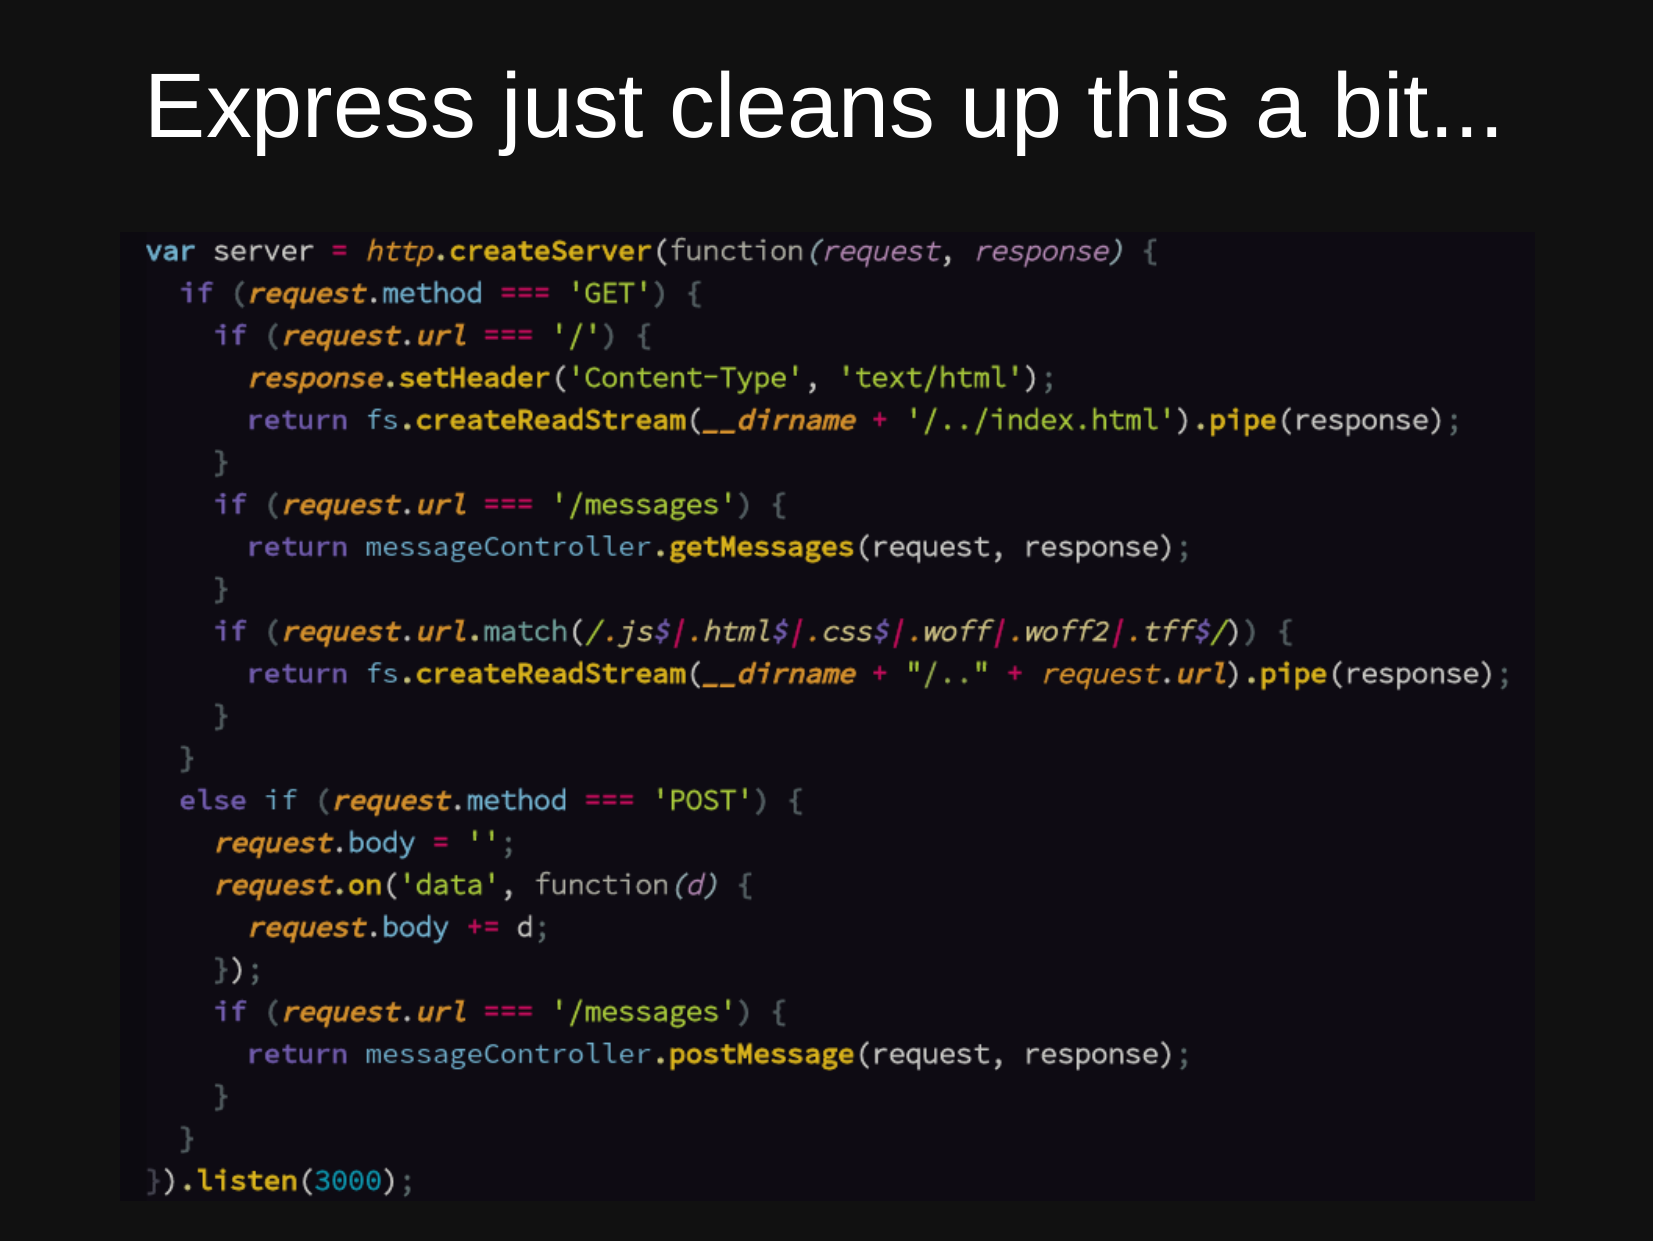

# Express just cleans up this a bit...